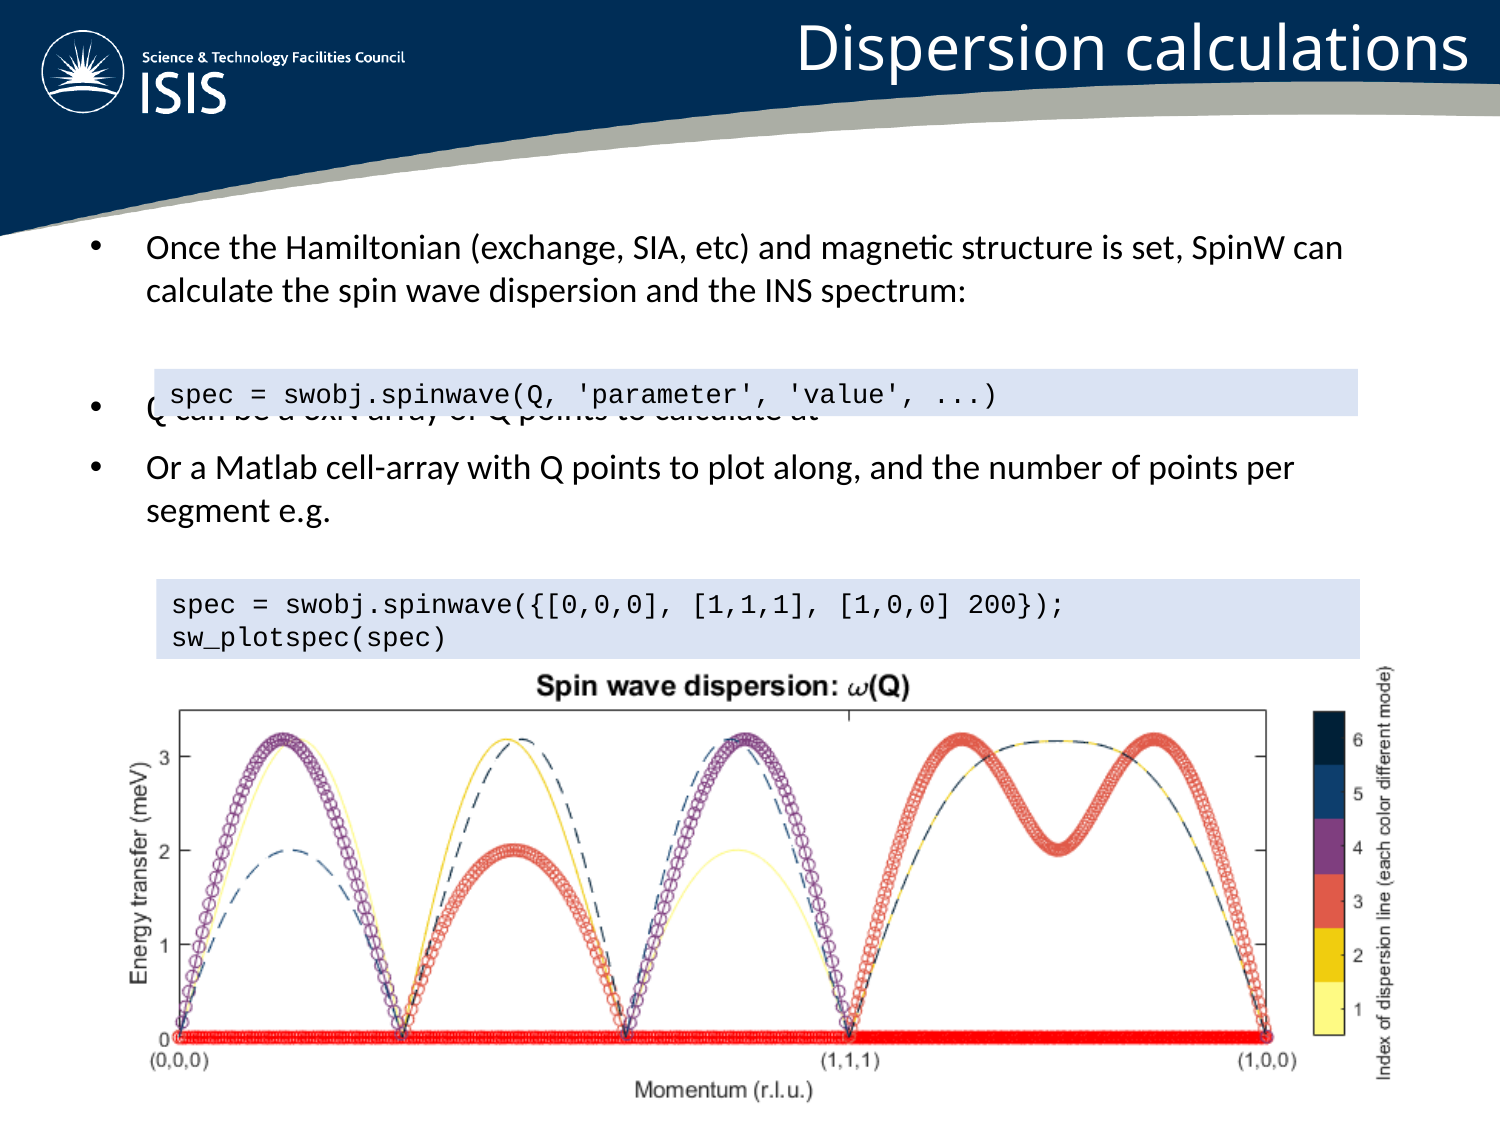

Dispersion calculations
# Once the Hamiltonian (exchange, SIA, etc) and magnetic structure is set, SpinW can calculate the spin wave dispersion and the INS spectrum:
Q can be a 3xN array of Q points to calculate at
Or a Matlab cell-array with Q points to plot along, and the number of points per segment e.g.
spec = swobj.spinwave(Q, 'parameter', 'value', ...)
spec = swobj.spinwave({[0,0,0], [1,1,1], [1,0,0] 200});
sw_plotspec(spec)